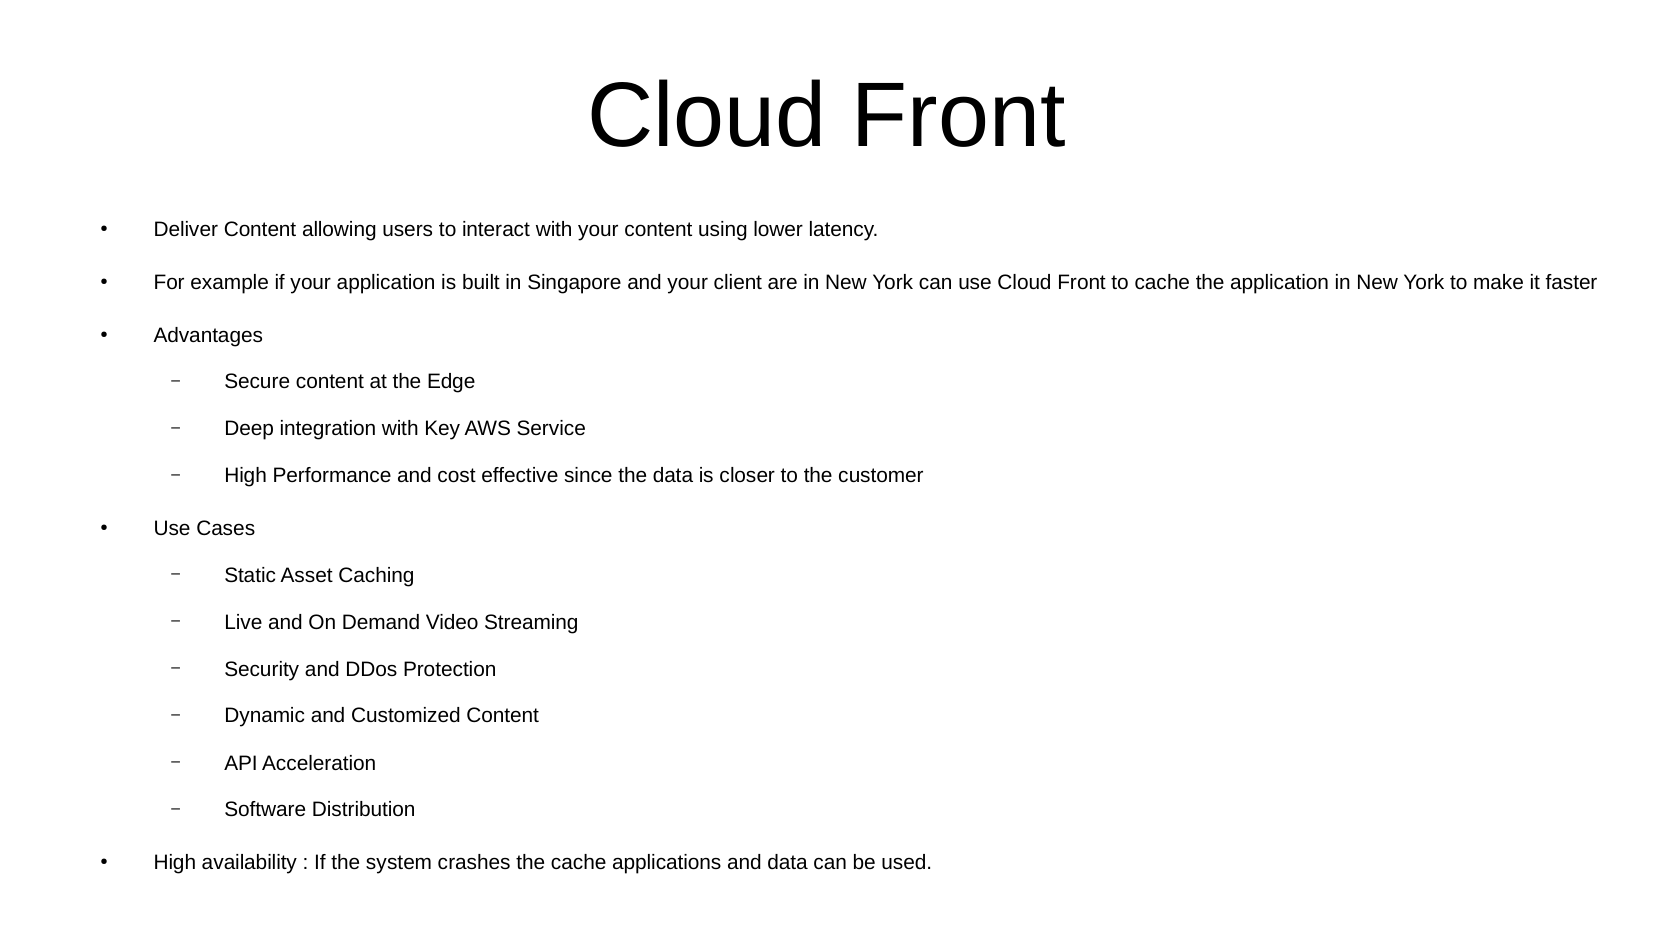

# Cloud Front
Deliver Content allowing users to interact with your content using lower latency.
For example if your application is built in Singapore and your client are in New York can use Cloud Front to cache the application in New York to make it faster
Advantages
Secure content at the Edge
Deep integration with Key AWS Service
High Performance and cost effective since the data is closer to the customer
Use Cases
Static Asset Caching
Live and On Demand Video Streaming
Security and DDos Protection
Dynamic and Customized Content
API Acceleration
Software Distribution
High availability : If the system crashes the cache applications and data can be used.